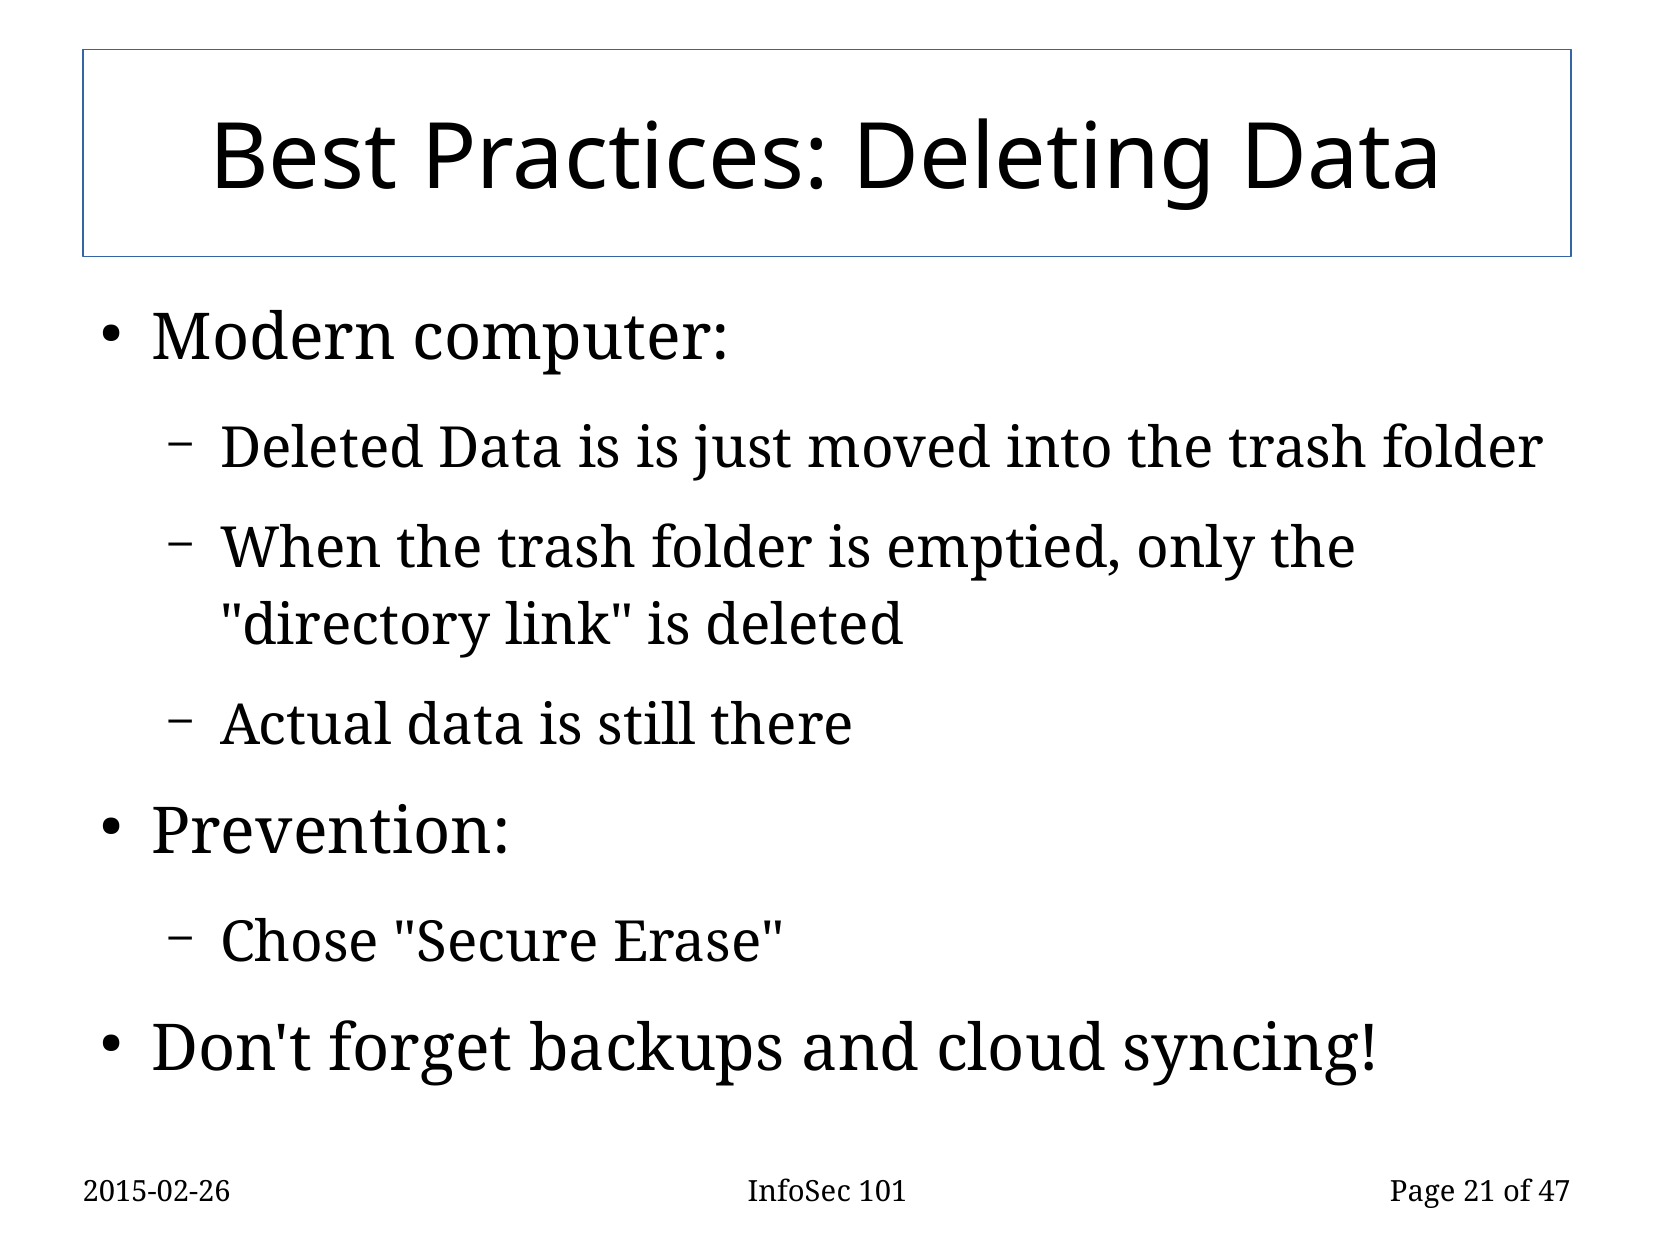

# Best Practices: Deleting Data
Modern computer:
Deleted Data is is just moved into the trash folder
When the trash folder is emptied, only the "directory link" is deleted
Actual data is still there
Prevention:
Chose "Secure Erase"
Don't forget backups and cloud syncing!
2015-02-26
InfoSec 101
21